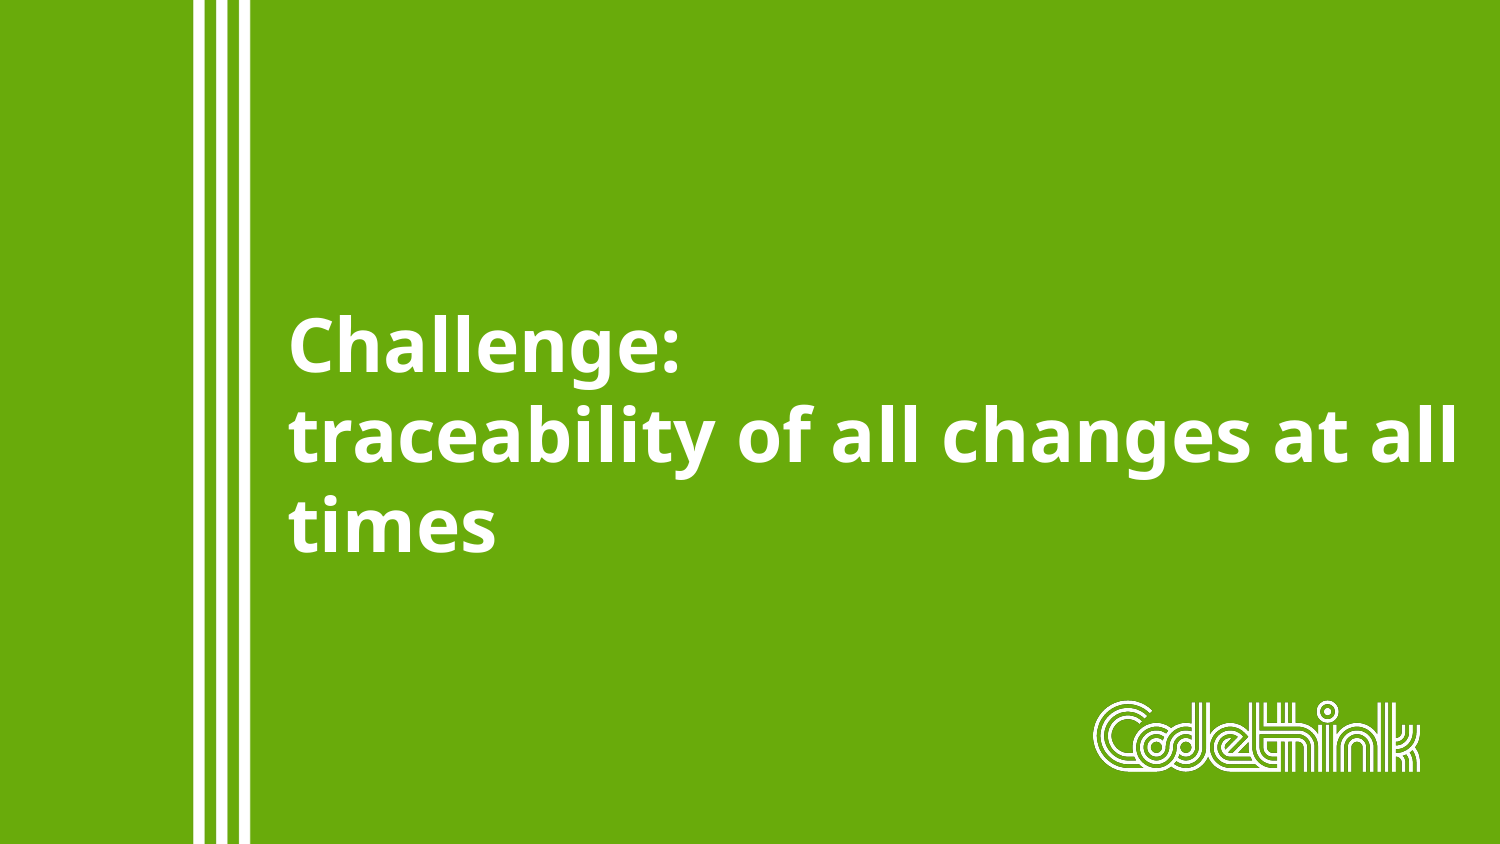

# Challenge: traceability of all changes at all times